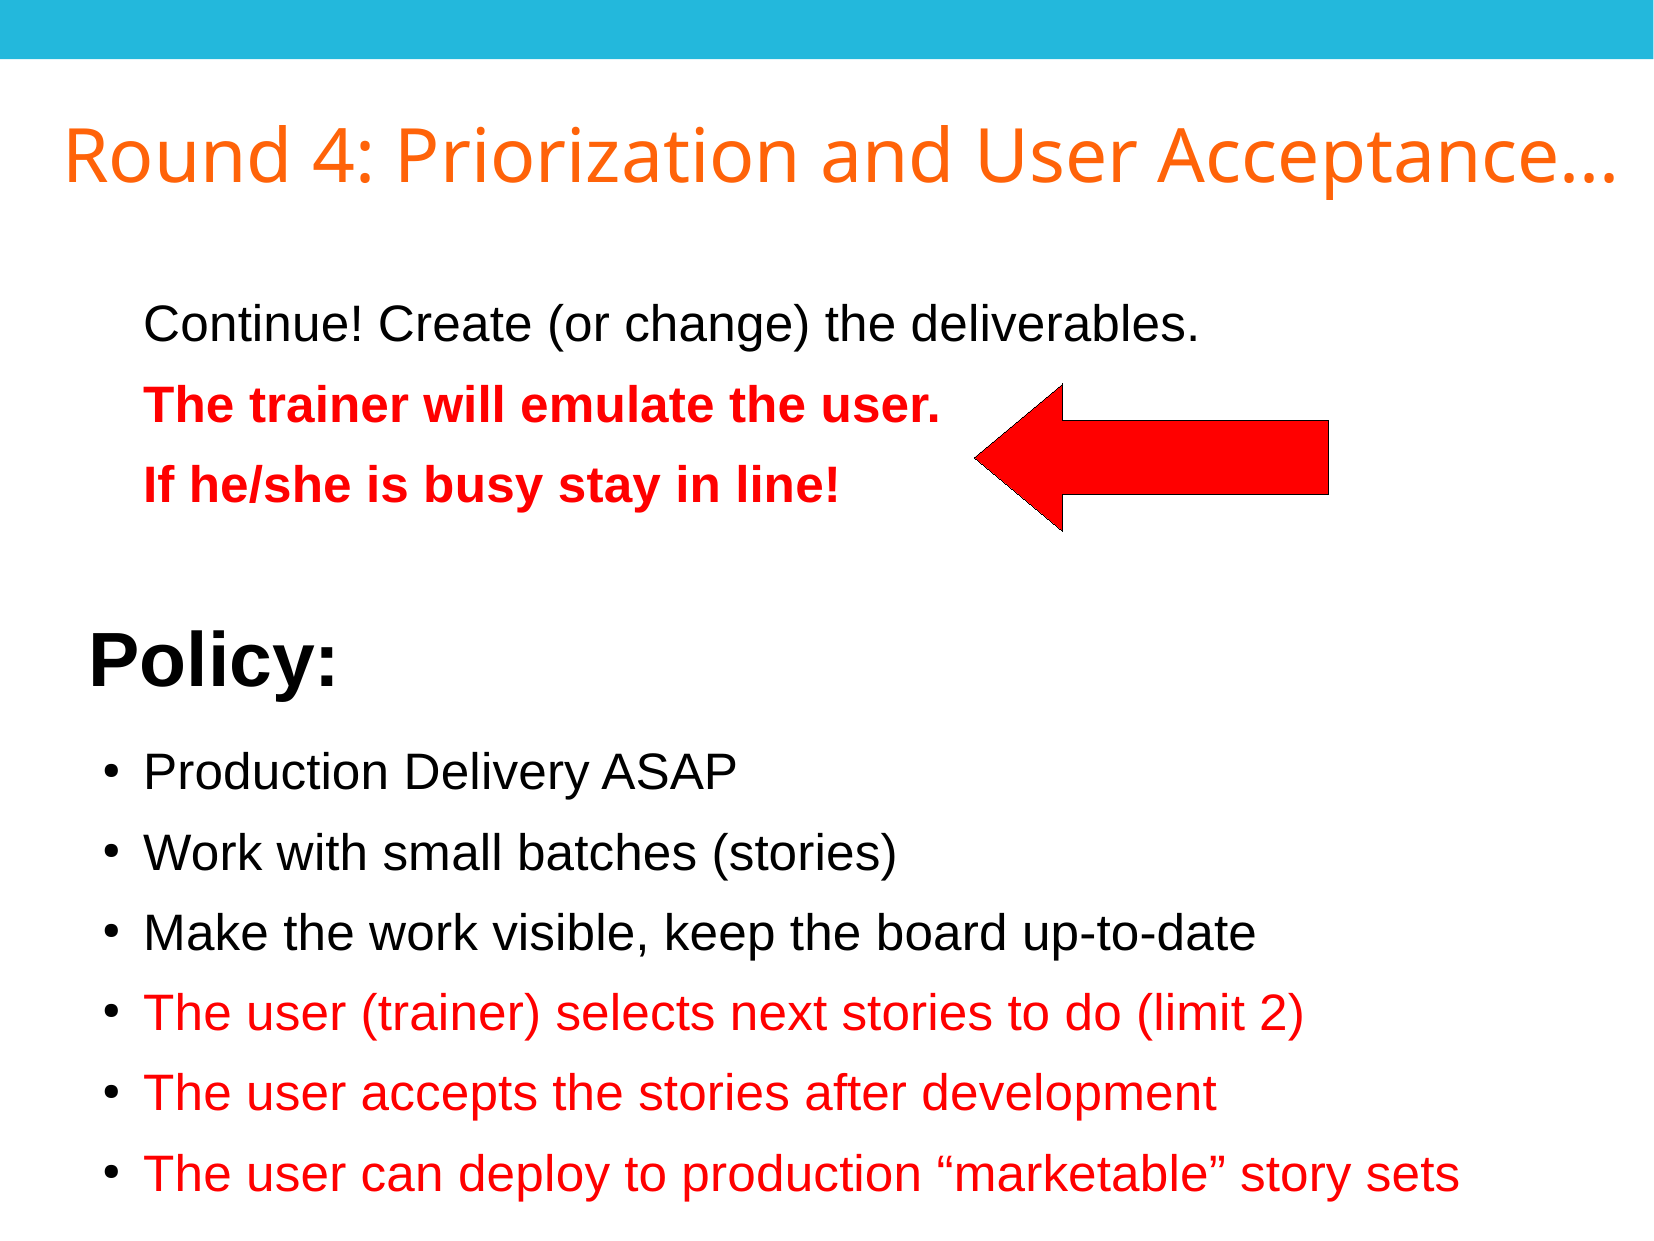

# Round 4: Priorization and User Acceptance...
Continue! Create (or change) the deliverables.
The trainer will emulate the user.
If he/she is busy stay in line!
Policy:
Production Delivery ASAP
Work with small batches (stories)
Make the work visible, keep the board up-to-date
The user (trainer) selects next stories to do (limit 2)
The user accepts the stories after development
The user can deploy to production “marketable” story sets